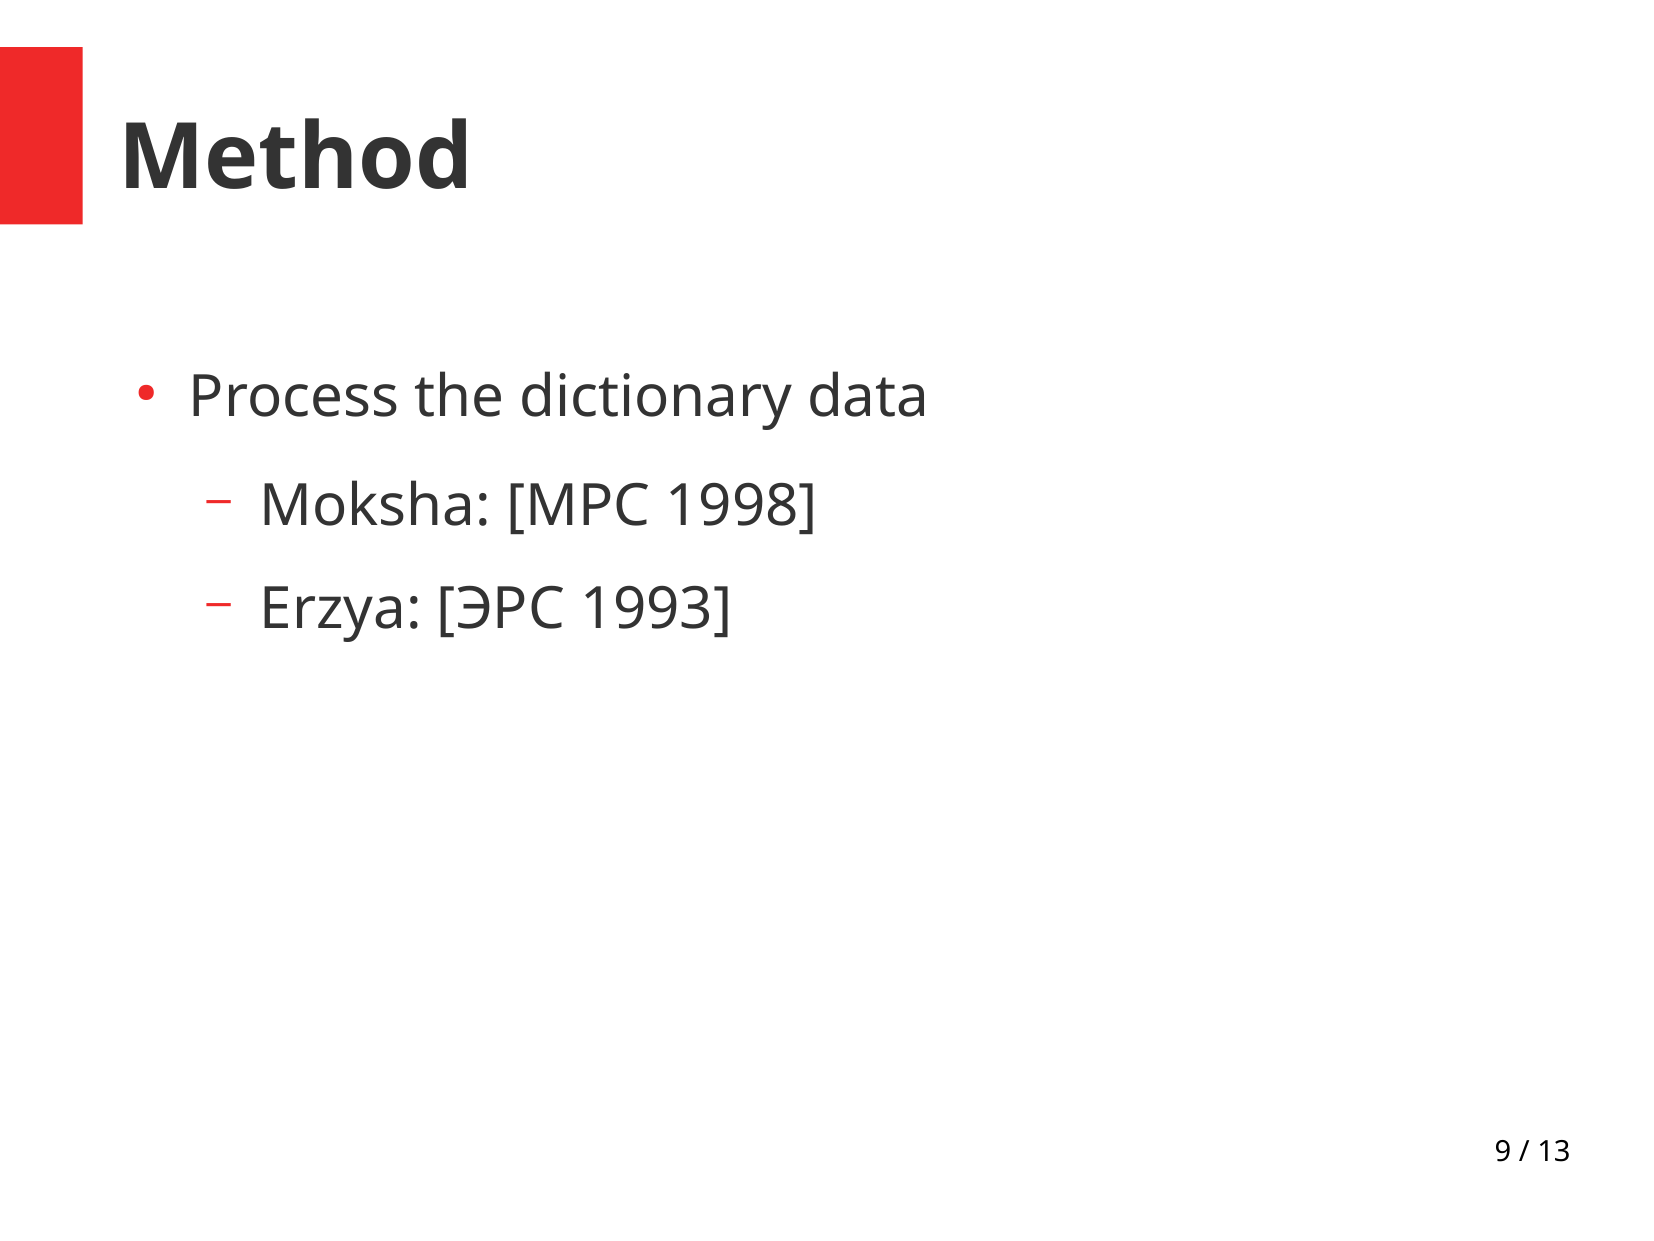

# Method
Process the dictionary data
Moksha: [МРС 1998]
Erzya: [ЭРС 1993]
9